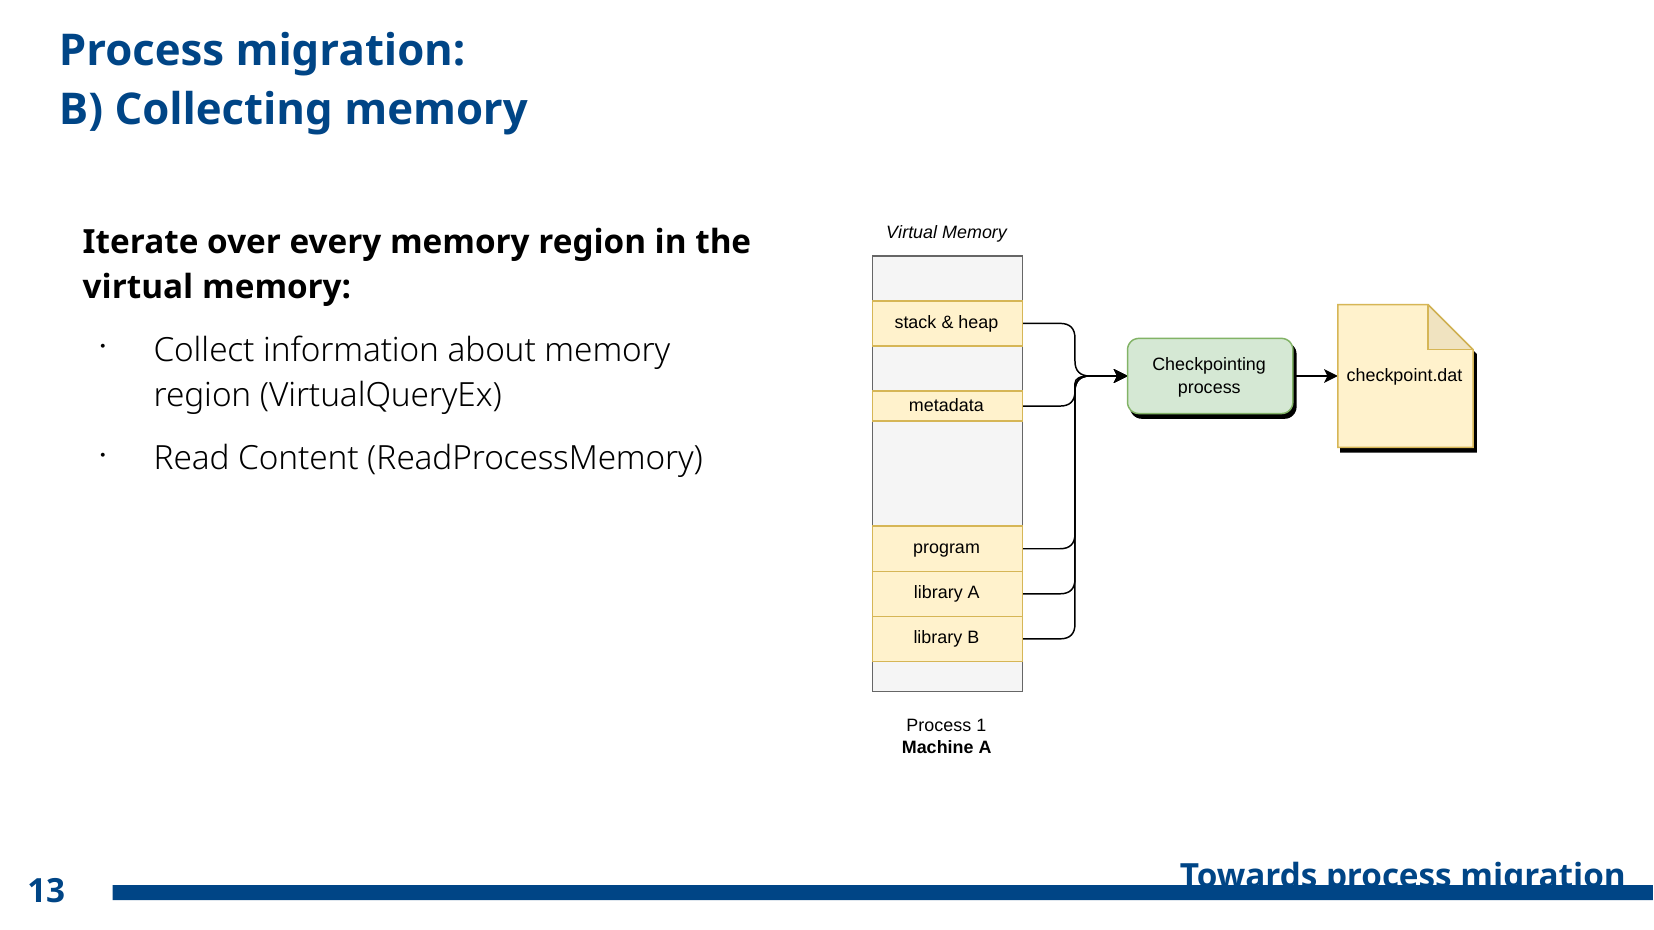

# Process migration: B) Collecting memory
Iterate over every memory region in the virtual memory:
Collect information about memory region (VirtualQueryEx)
Read Content (ReadProcessMemory)